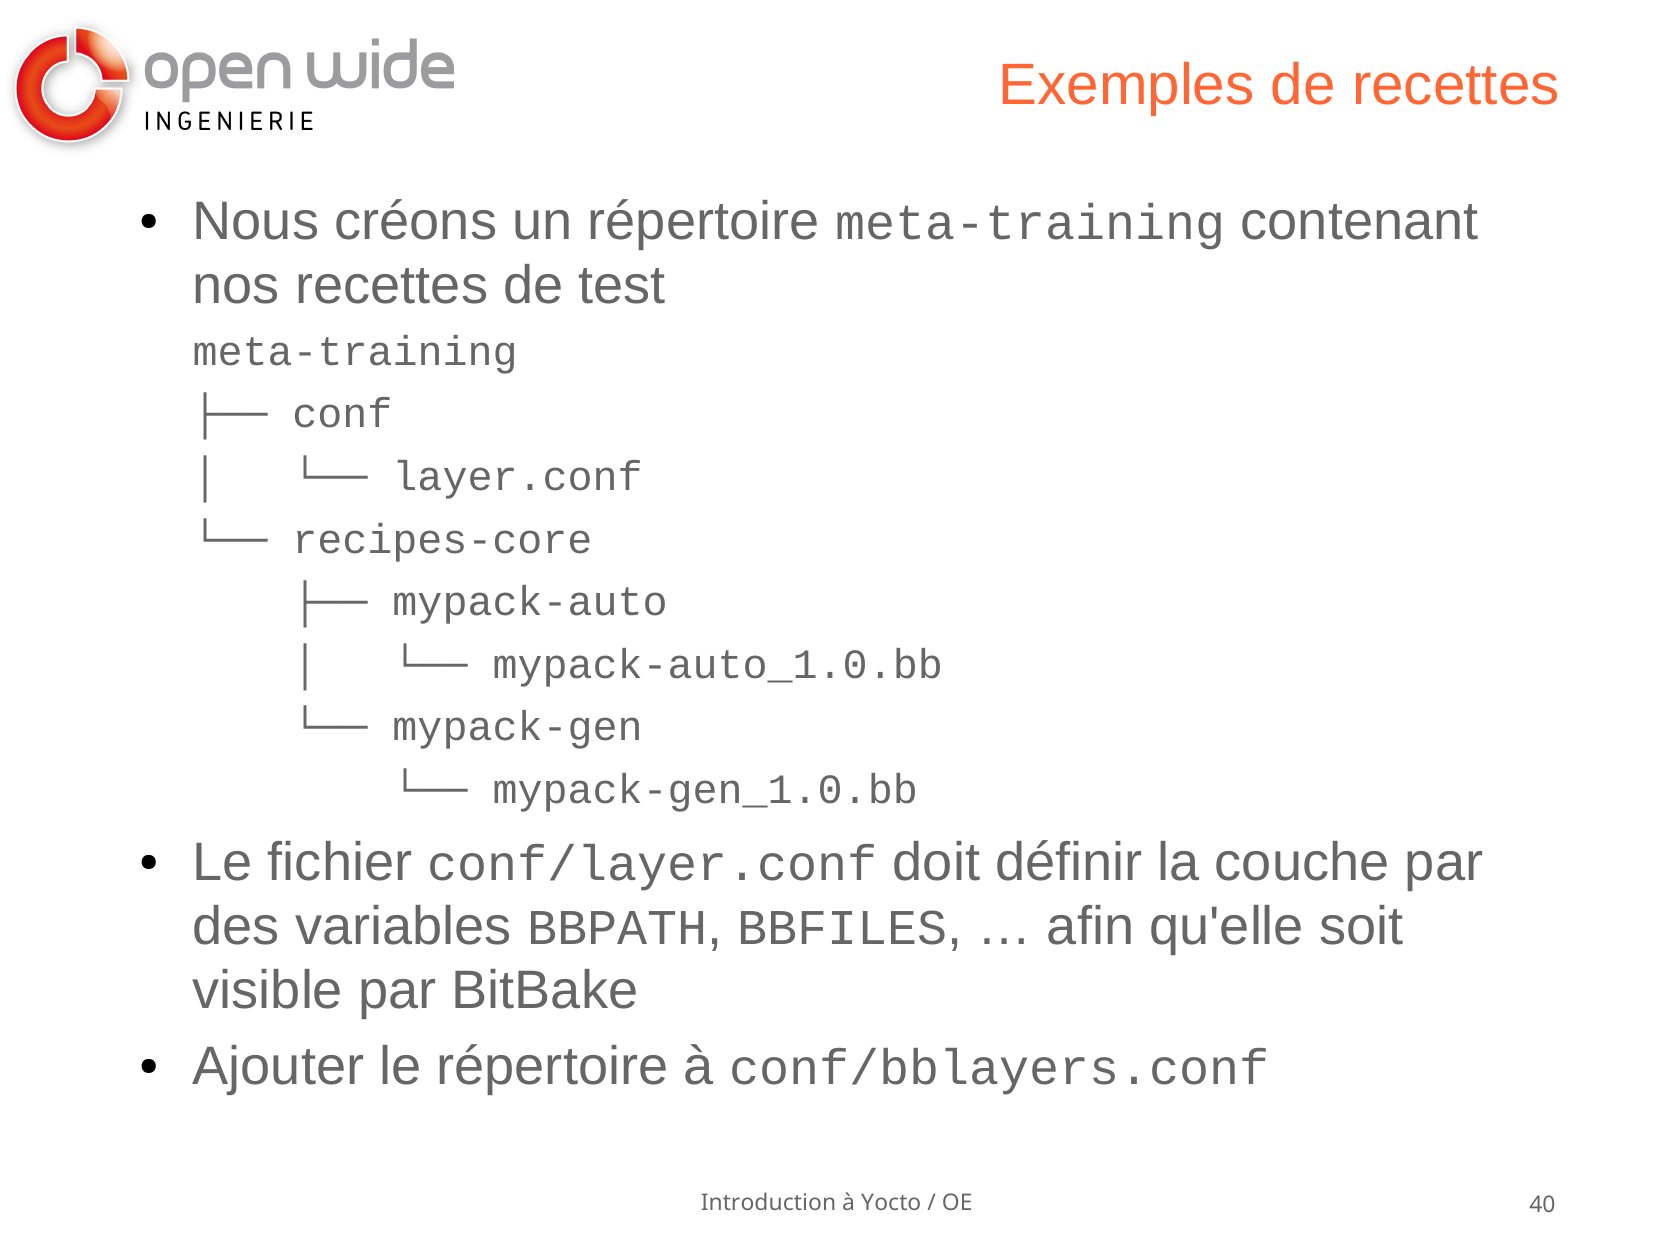

# Exemples de recettes
Nous créons un répertoire meta-training contenant nos recettes de test
meta-training
├── conf
│   └── layer.conf
└── recipes-core
 ├── mypack-auto
 │   └── mypack-auto_1.0.bb
 └── mypack-gen
 └── mypack-gen_1.0.bb
Le fichier conf/layer.conf doit définir la couche par des variables BBPATH, BBFILES, … afin qu'elle soit visible par BitBake
Ajouter le répertoire à conf/bblayers.conf